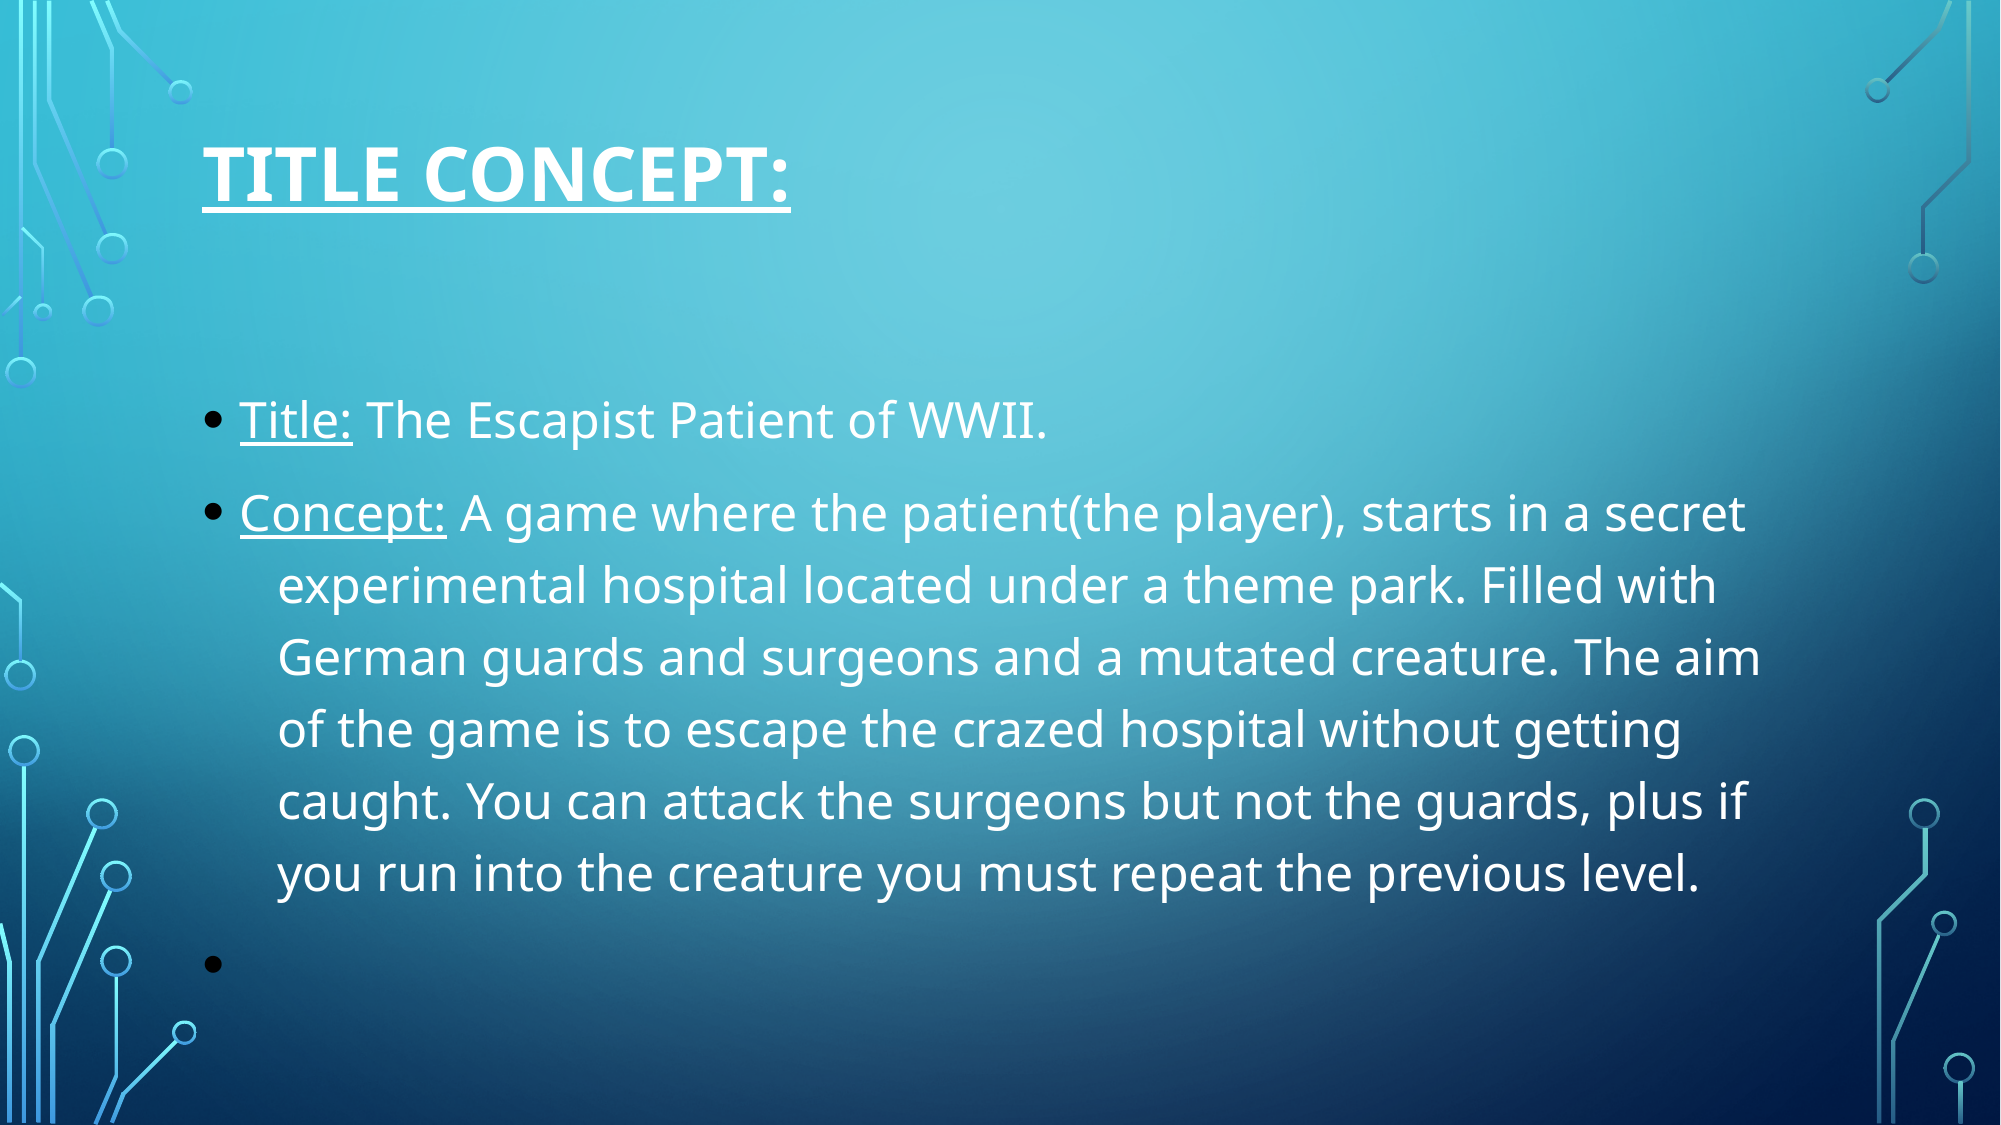

# Title Concept:
Title: The Escapist Patient of WWII.
Concept: A game where the patient(the player), starts in a secret experimental hospital located under a theme park. Filled with German guards and surgeons and a mutated creature. The aim of the game is to escape the crazed hospital without getting caught. You can attack the surgeons but not the guards, plus if you run into the creature you must repeat the previous level.